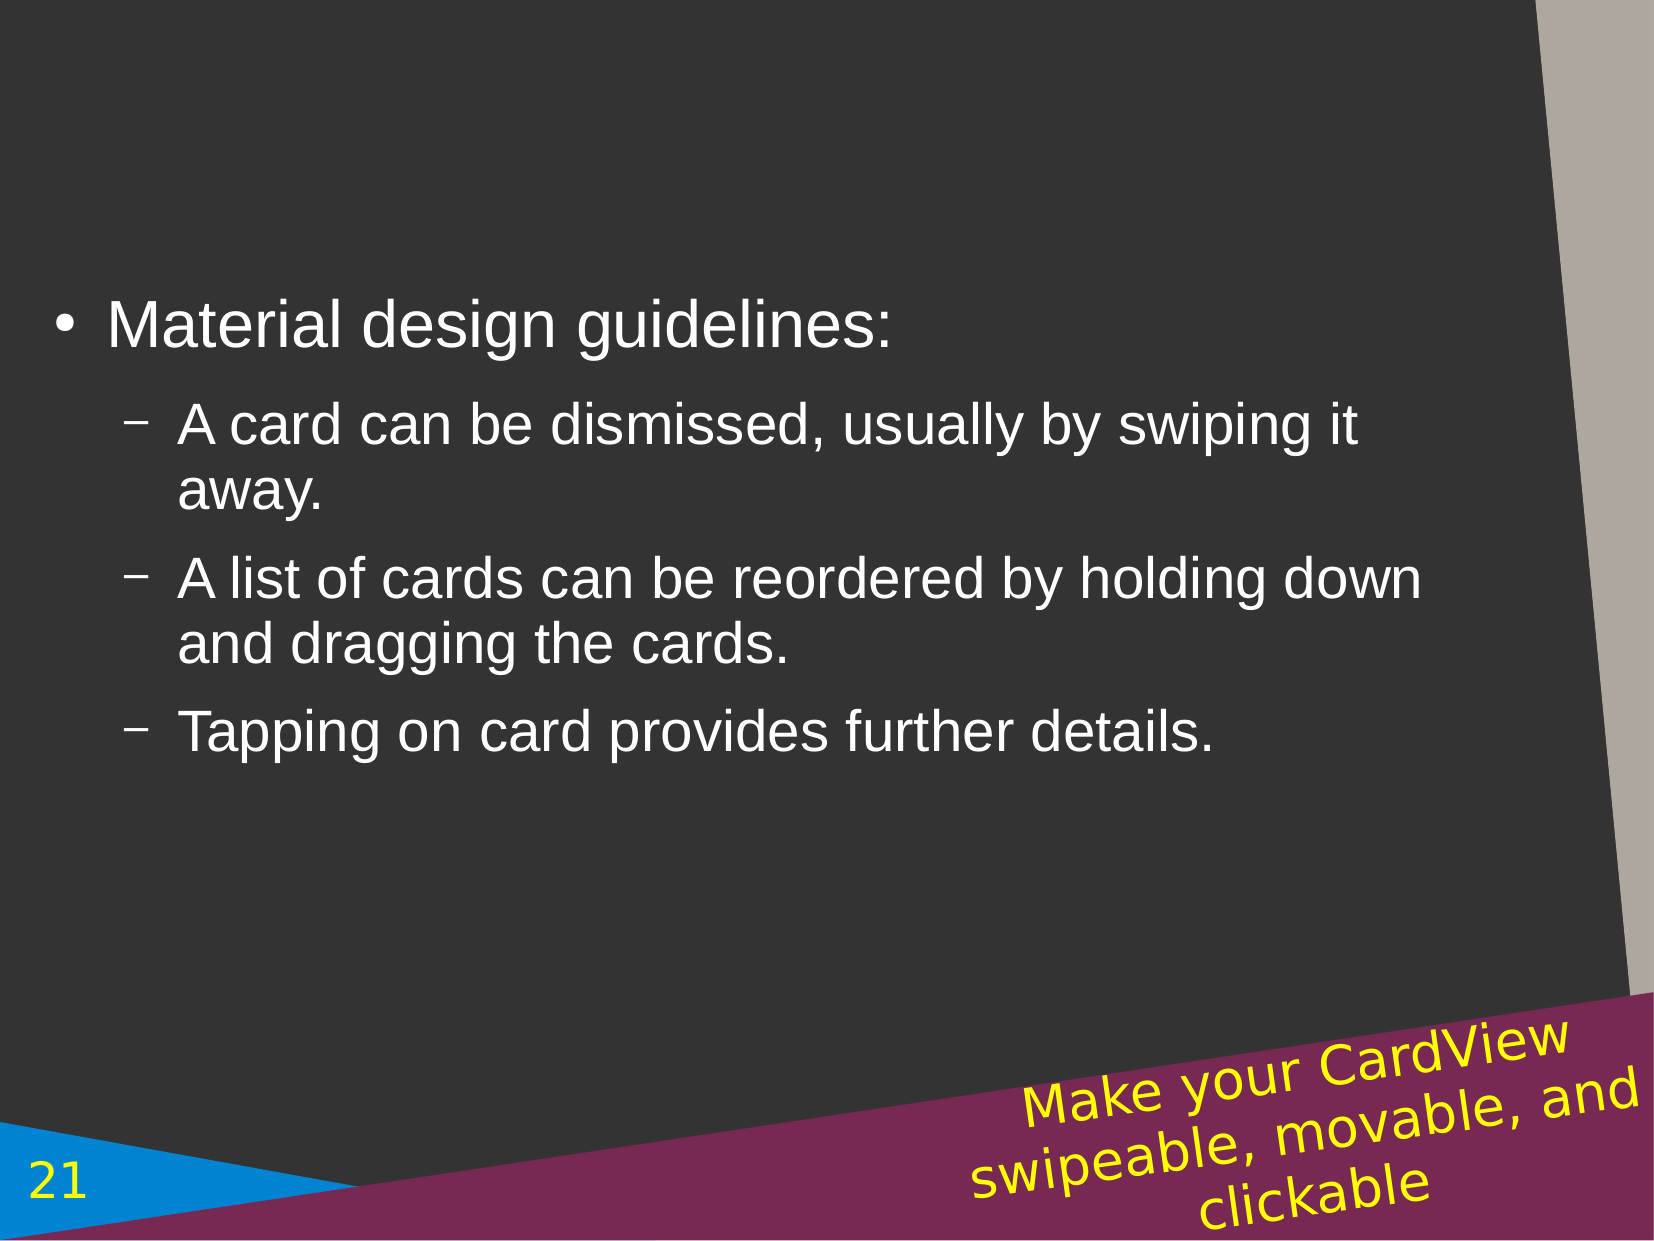

Material design guidelines:
A card can be dismissed, usually by swiping it away.
A list of cards can be reordered by holding down and dragging the cards.
Tapping on card provides further details.
# Make your CardView swipeable, movable, and clickable
21